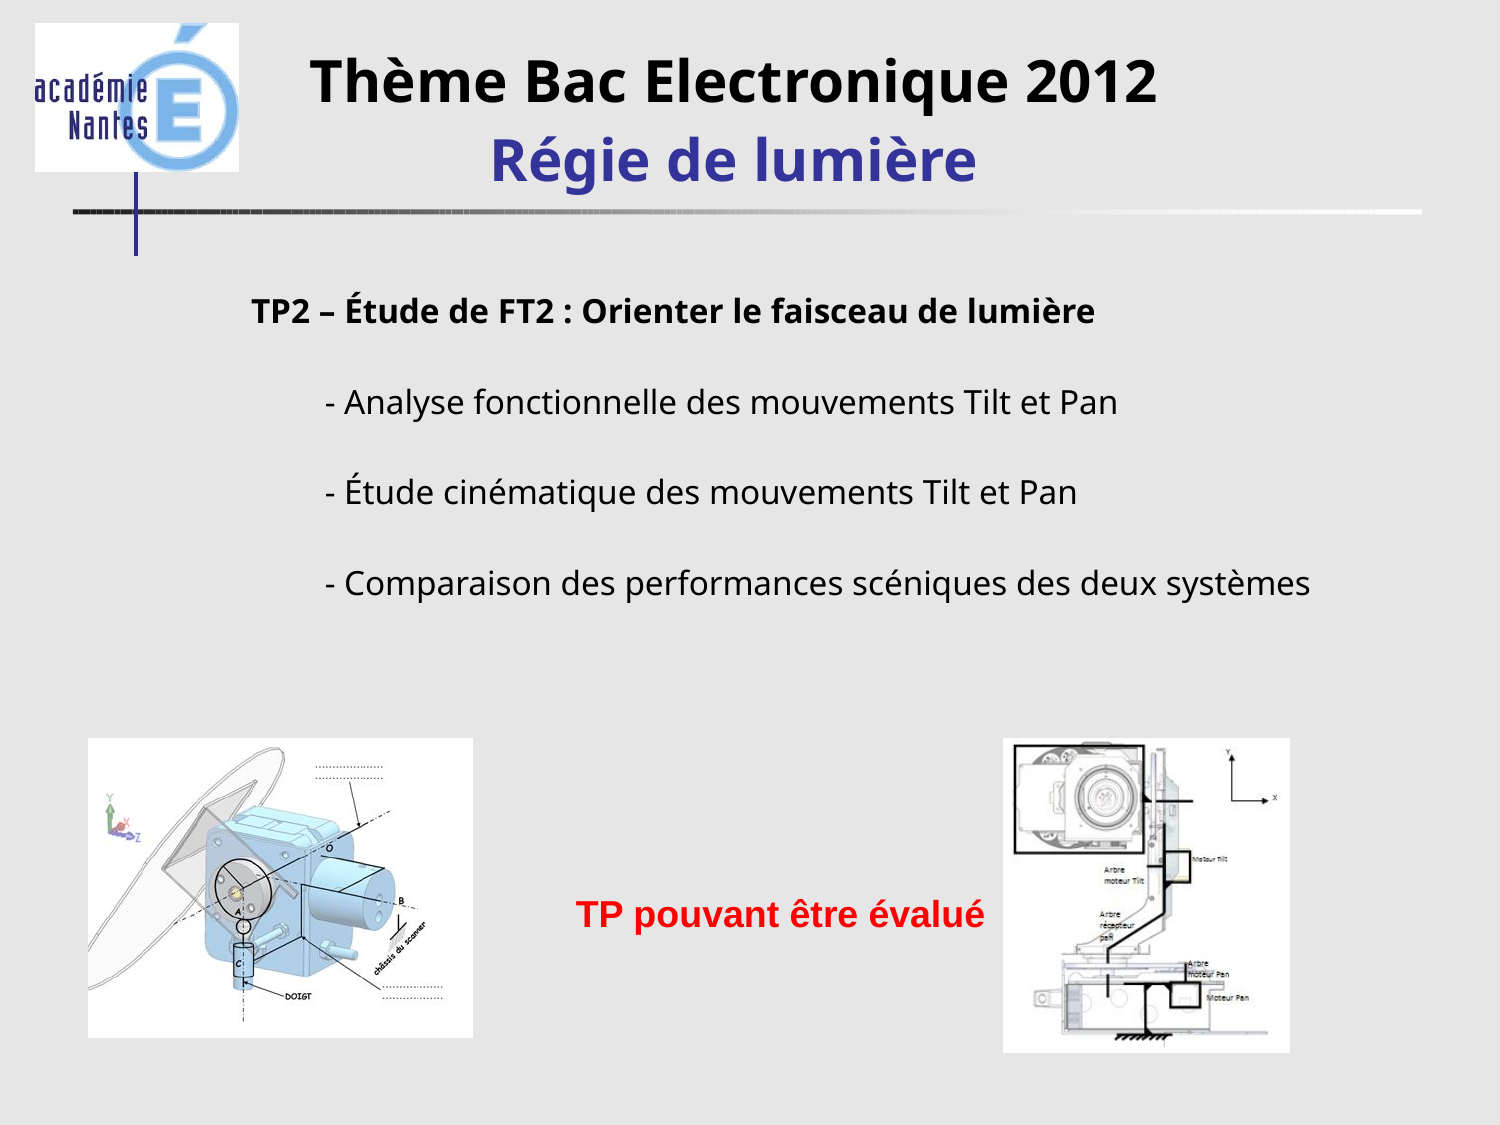

Thème Bac Electronique 2012
Régie de lumière
TP2 – Étude de FT2 : Orienter le faisceau de lumière
	- Analyse fonctionnelle des mouvements Tilt et Pan
	- Étude cinématique des mouvements Tilt et Pan
	- Comparaison des performances scéniques des deux systèmes
TP pouvant être évalué